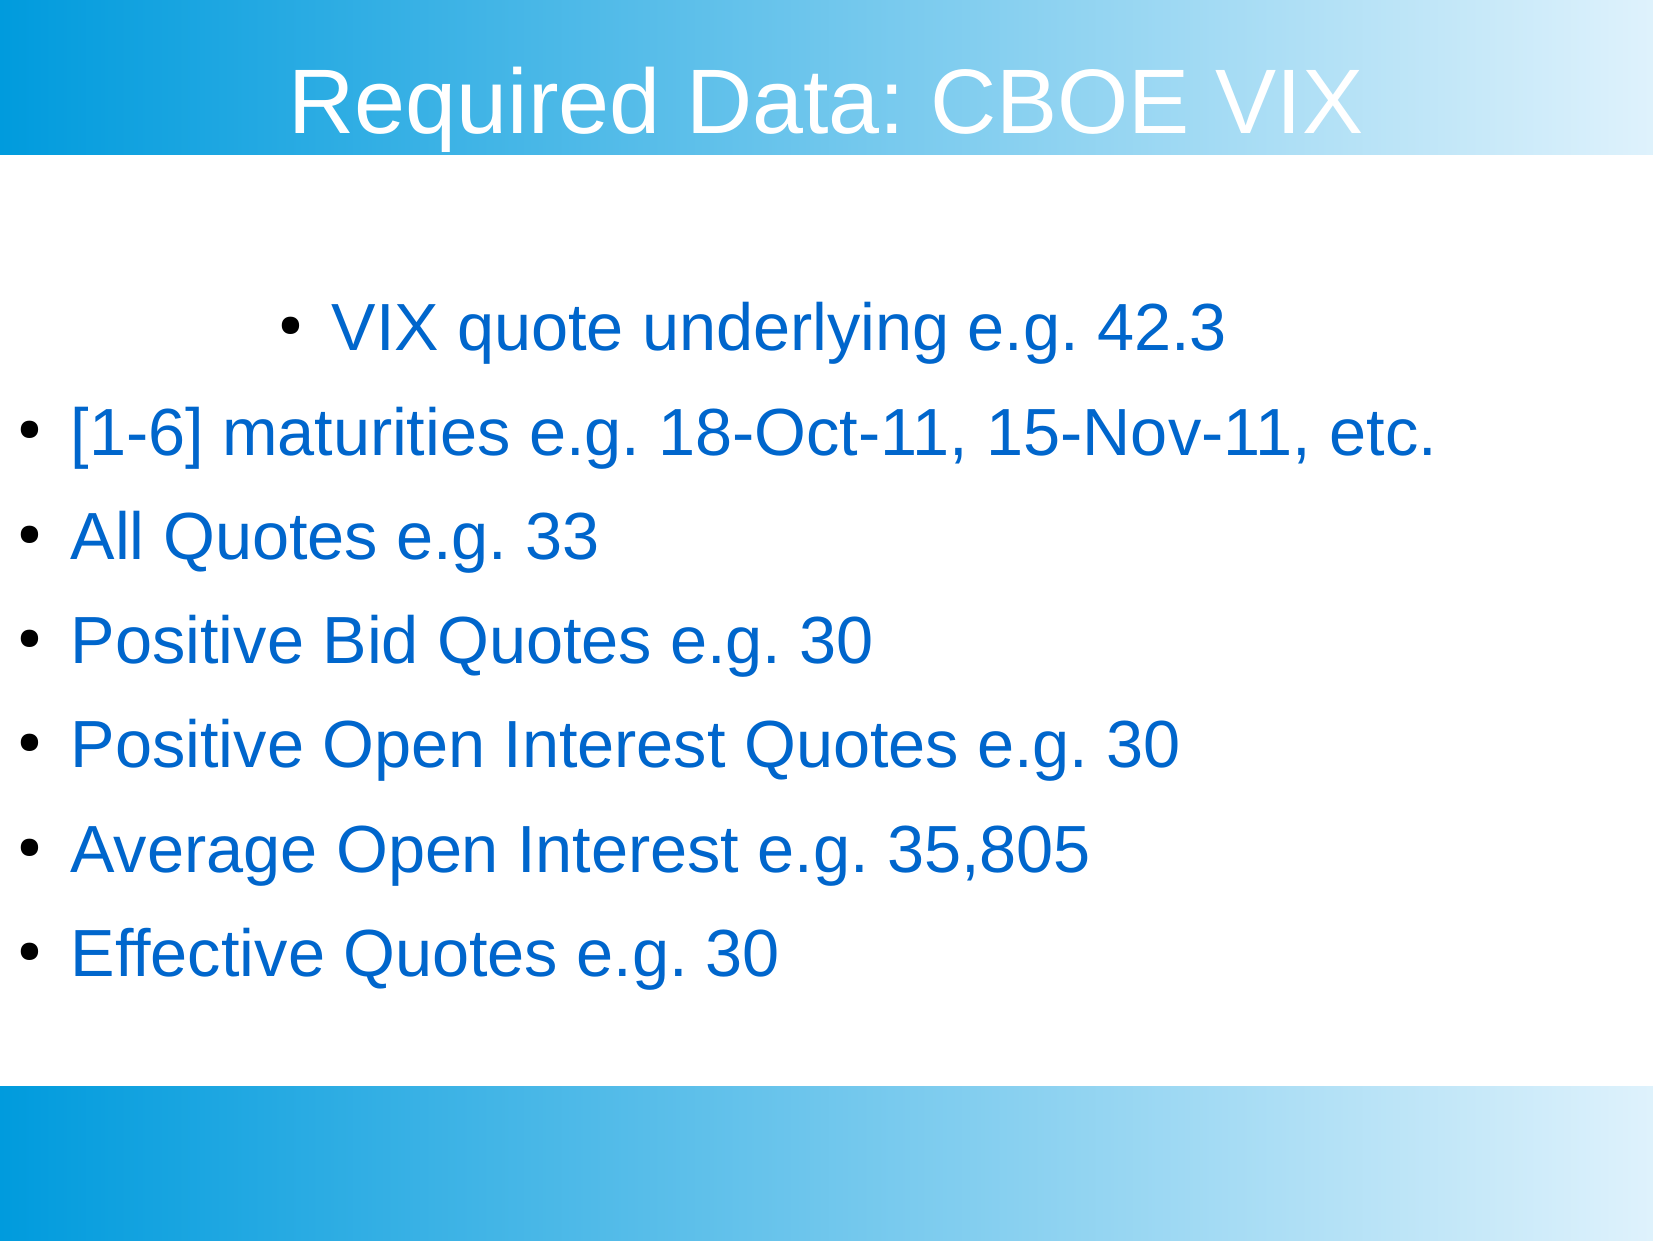

# Required Data: CBOE VIX
VIX quote underlying e.g. 42.3
[1-6] maturities e.g. 18-Oct-11, 15-Nov-11, etc.
All Quotes e.g. 33
Positive Bid Quotes e.g. 30
Positive Open Interest Quotes e.g. 30
Average Open Interest e.g. 35,805
Effective Quotes e.g. 30